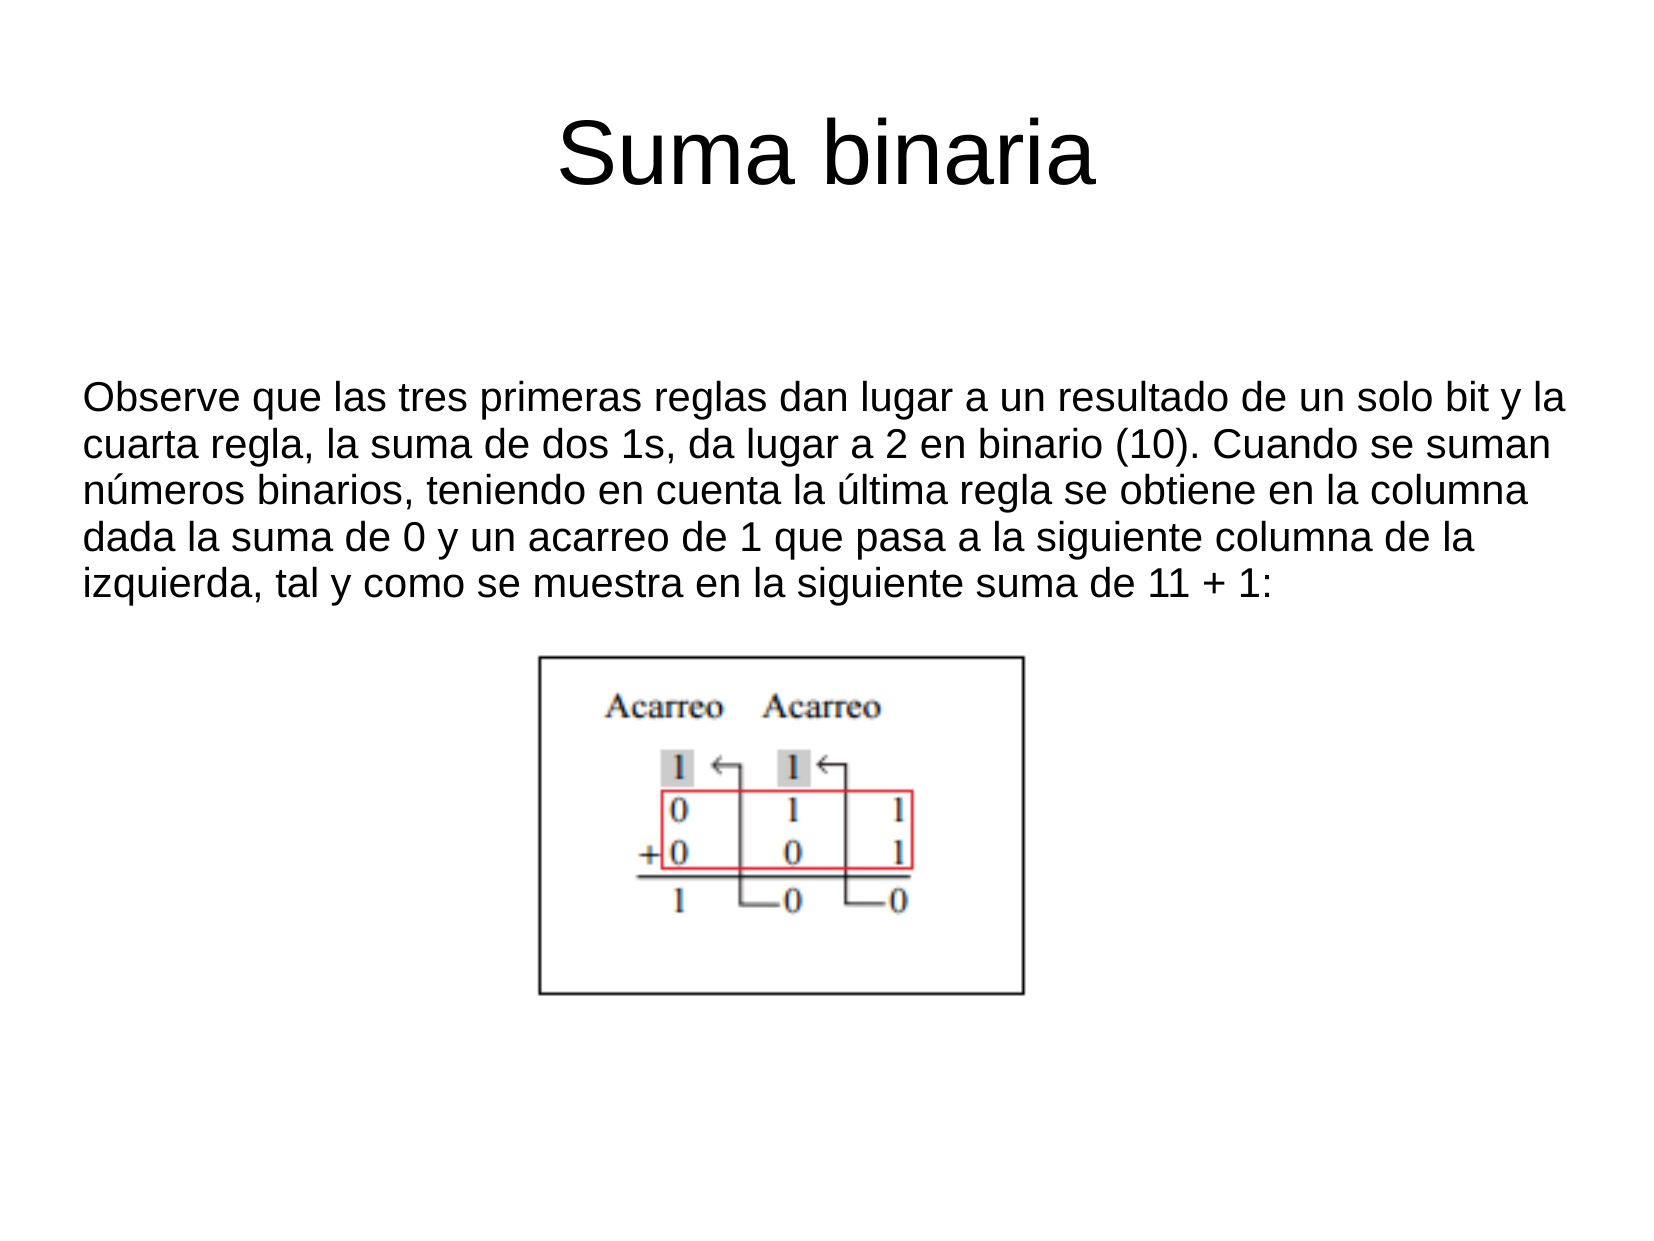

# Suma binaria
Observe que las tres primeras reglas dan lugar a un resultado de un solo bit y la cuarta regla, la suma de dos 1s, da lugar a 2 en binario (10). Cuando se suman números binarios, teniendo en cuenta la última regla se obtiene en la columna dada la suma de 0 y un acarreo de 1 que pasa a la siguiente columna de la izquierda, tal y como se muestra en la siguiente suma de 11 + 1: